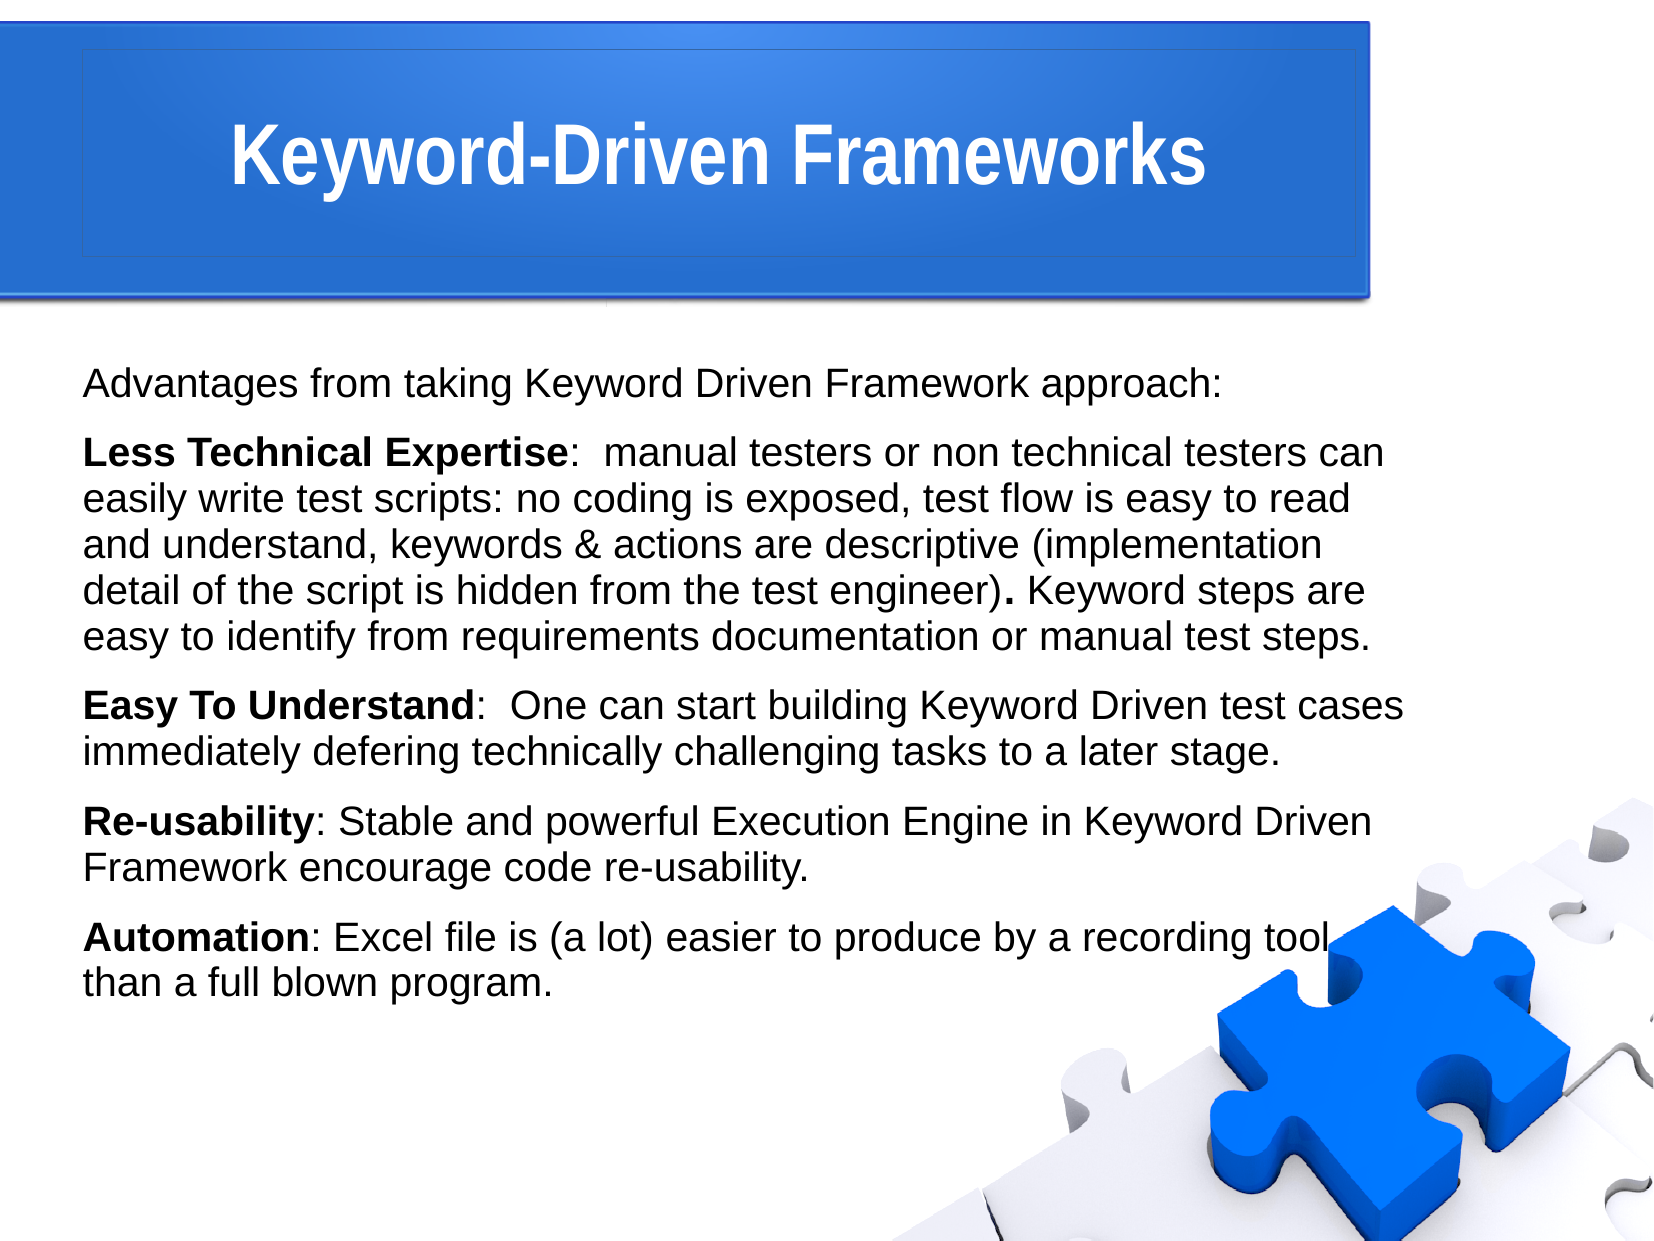

# Keyword-Driven Frameworks
Advantages from taking Keyword Driven Framework approach:
Less Technical Expertise:  manual testers or non technical testers can easily write test scripts: no coding is exposed, test flow is easy to read and understand, keywords & actions are descriptive (implementation detail of the script is hidden from the test engineer). Keyword steps are easy to identify from requirements documentation or manual test steps.
Easy To Understand: One can start building Keyword Driven test cases immediately defering technically challenging tasks to a later stage.
Re-usability: Stable and powerful Execution Engine in Keyword Driven Framework encourage code re-usability.
Automation: Excel file is (a lot) easier to produce by a recording tool
than a full blown program.